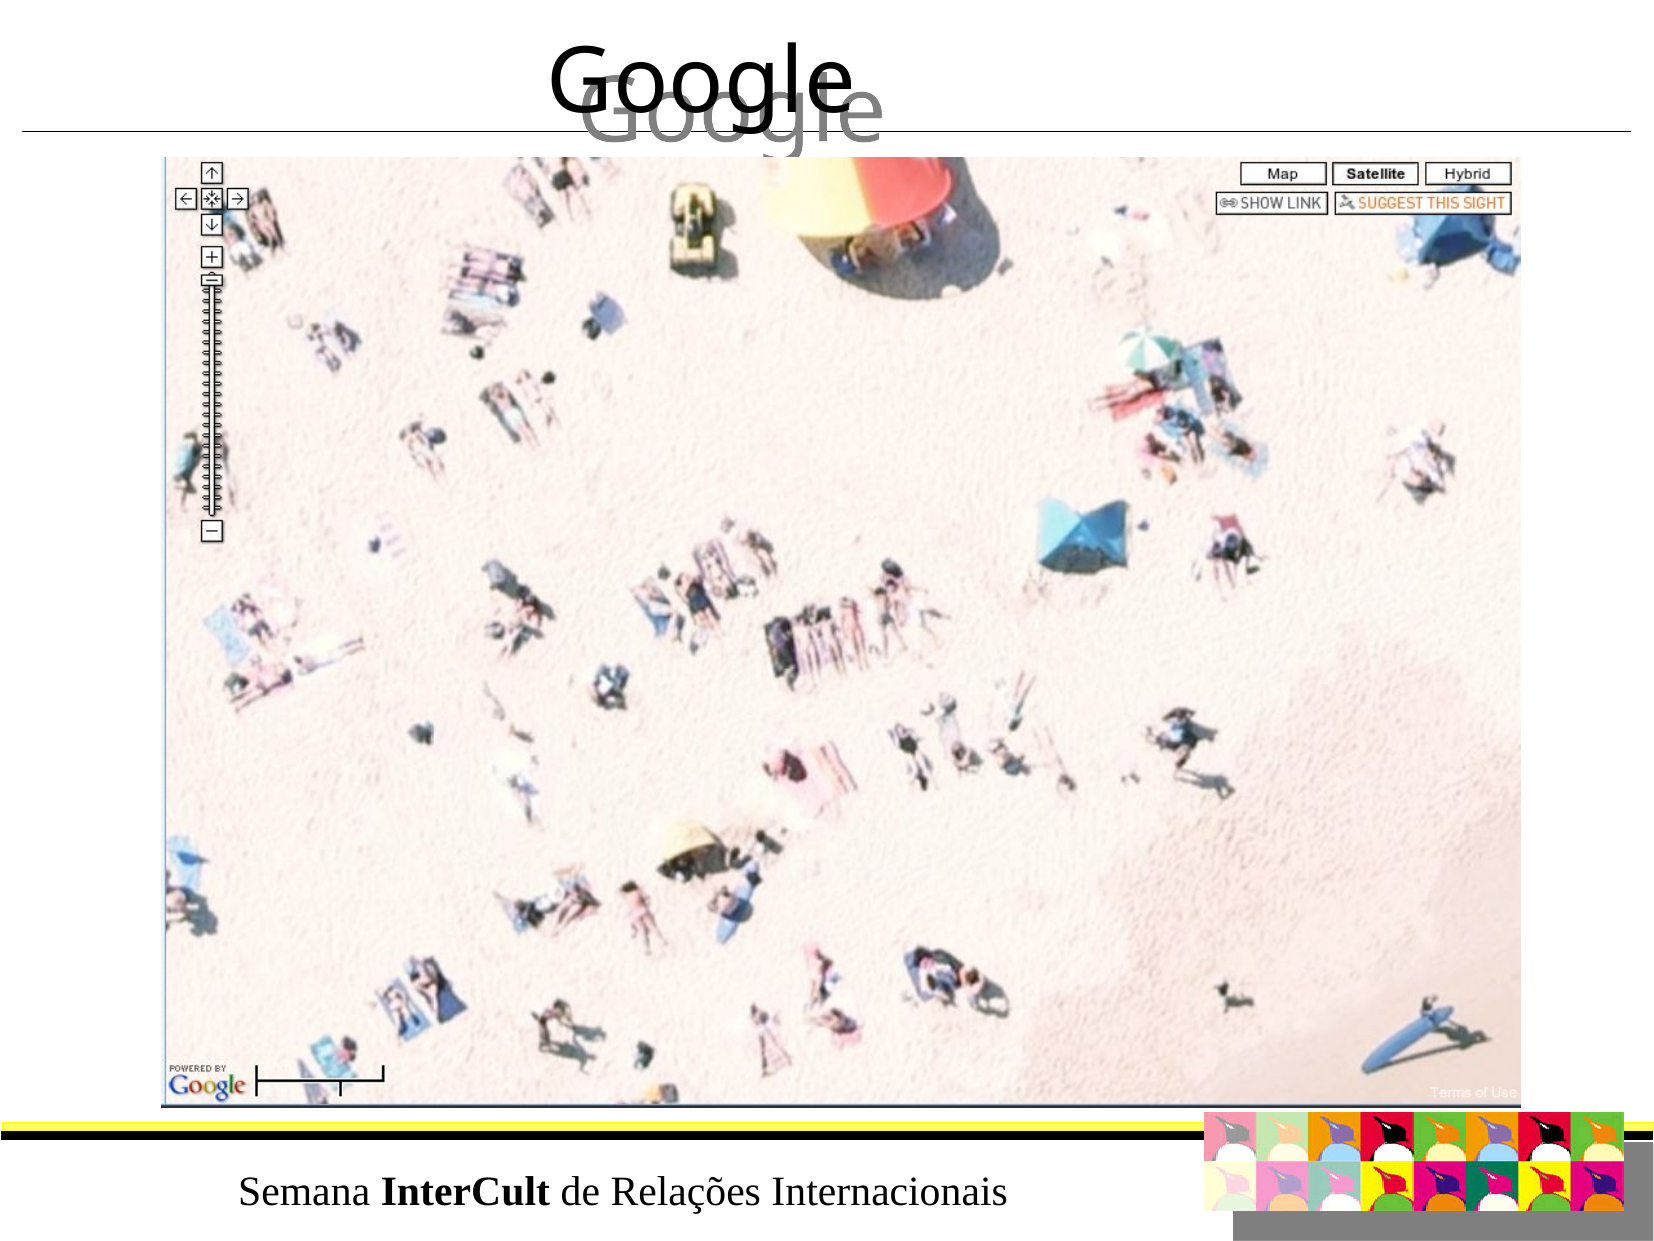

Google Earth
Semana InterCult de Relações Internacionais